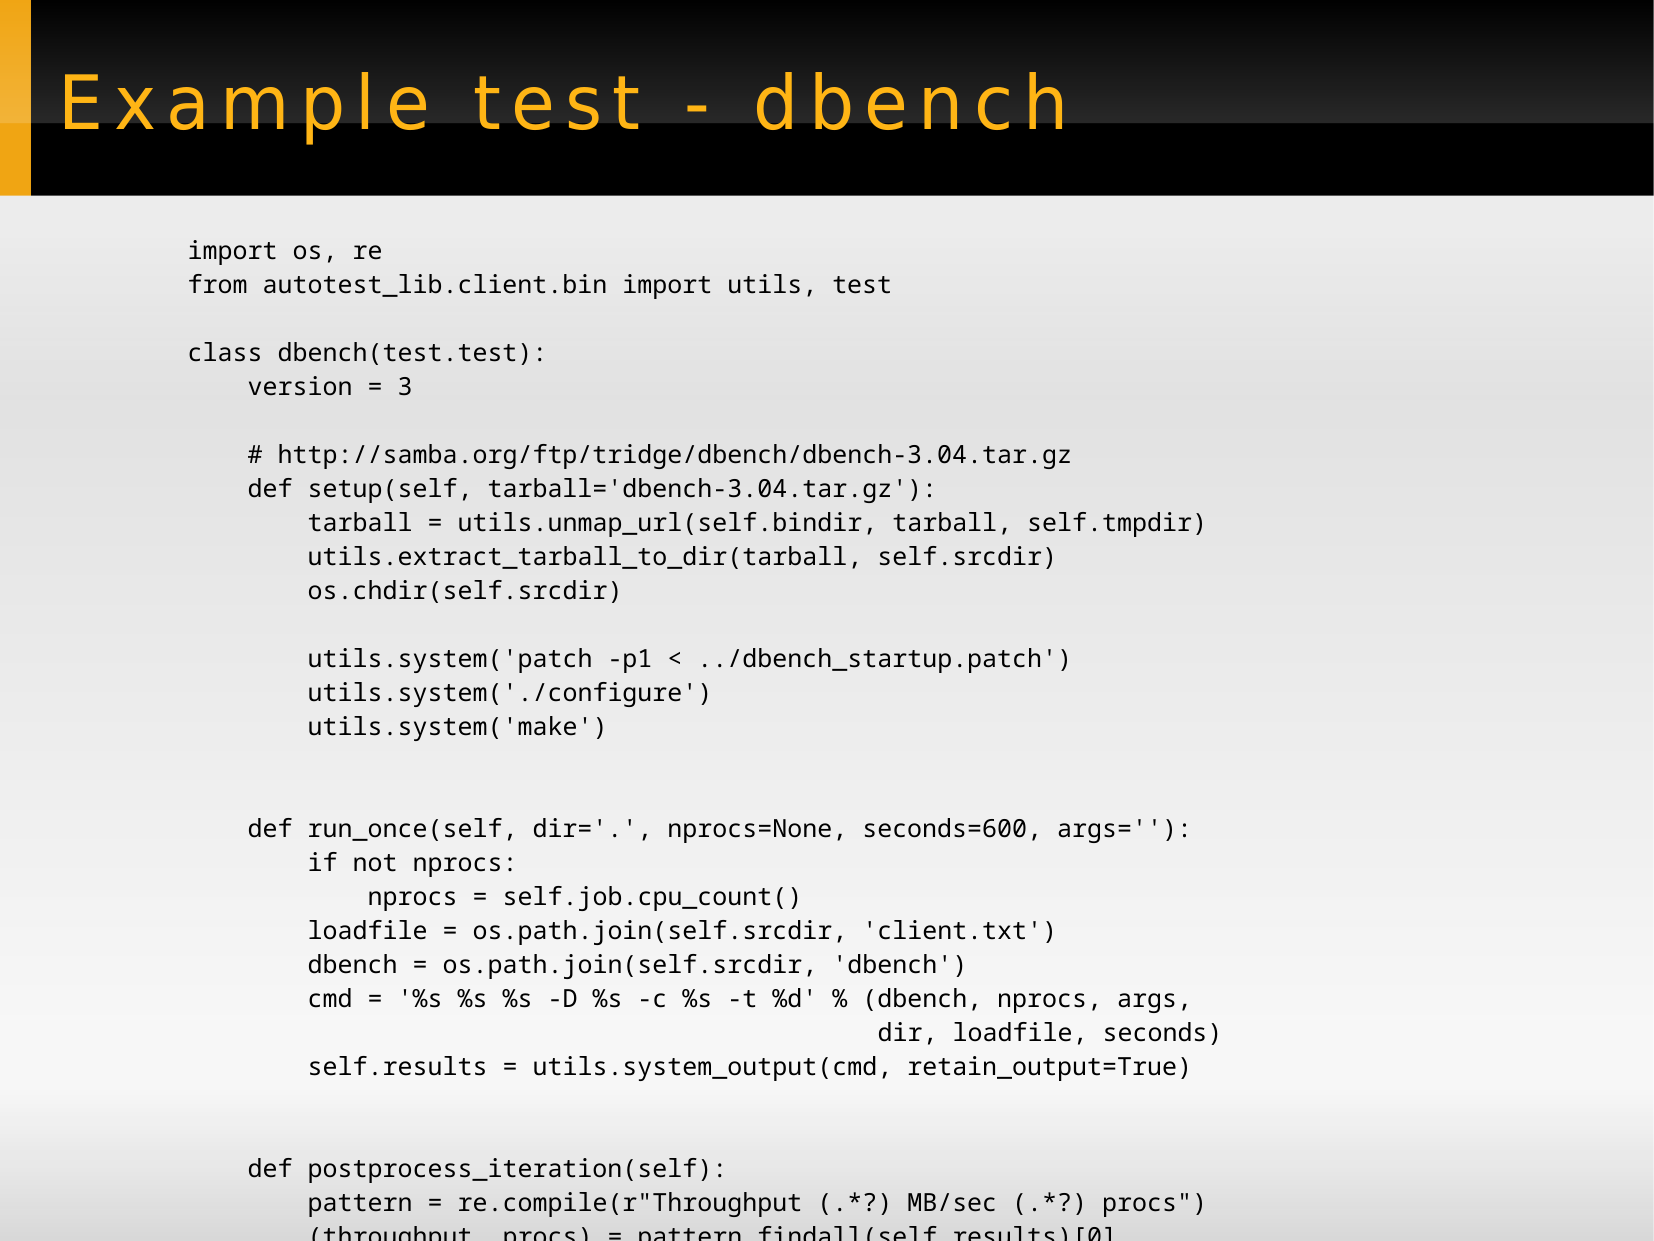

# Example test - dbench
import os, re
from autotest_lib.client.bin import utils, test
class dbench(test.test):
 version = 3
 # http://samba.org/ftp/tridge/dbench/dbench-3.04.tar.gz
 def setup(self, tarball='dbench-3.04.tar.gz'):
 tarball = utils.unmap_url(self.bindir, tarball, self.tmpdir)
 utils.extract_tarball_to_dir(tarball, self.srcdir)
 os.chdir(self.srcdir)
 utils.system('patch -p1 < ../dbench_startup.patch')
 utils.system('./configure')
 utils.system('make')
 def run_once(self, dir='.', nprocs=None, seconds=600, args=''):
 if not nprocs:
 nprocs = self.job.cpu_count()
 loadfile = os.path.join(self.srcdir, 'client.txt')
 dbench = os.path.join(self.srcdir, 'dbench')
 cmd = '%s %s %s -D %s -c %s -t %d' % (dbench, nprocs, args,
 dir, loadfile, seconds)
 self.results = utils.system_output(cmd, retain_output=True)
 def postprocess_iteration(self):
 pattern = re.compile(r"Throughput (.*?) MB/sec (.*?) procs")
 (throughput, procs) = pattern.findall(self.results)[0]
 self.write_perf_keyval({'throughput':throughput, 'procs':procs})